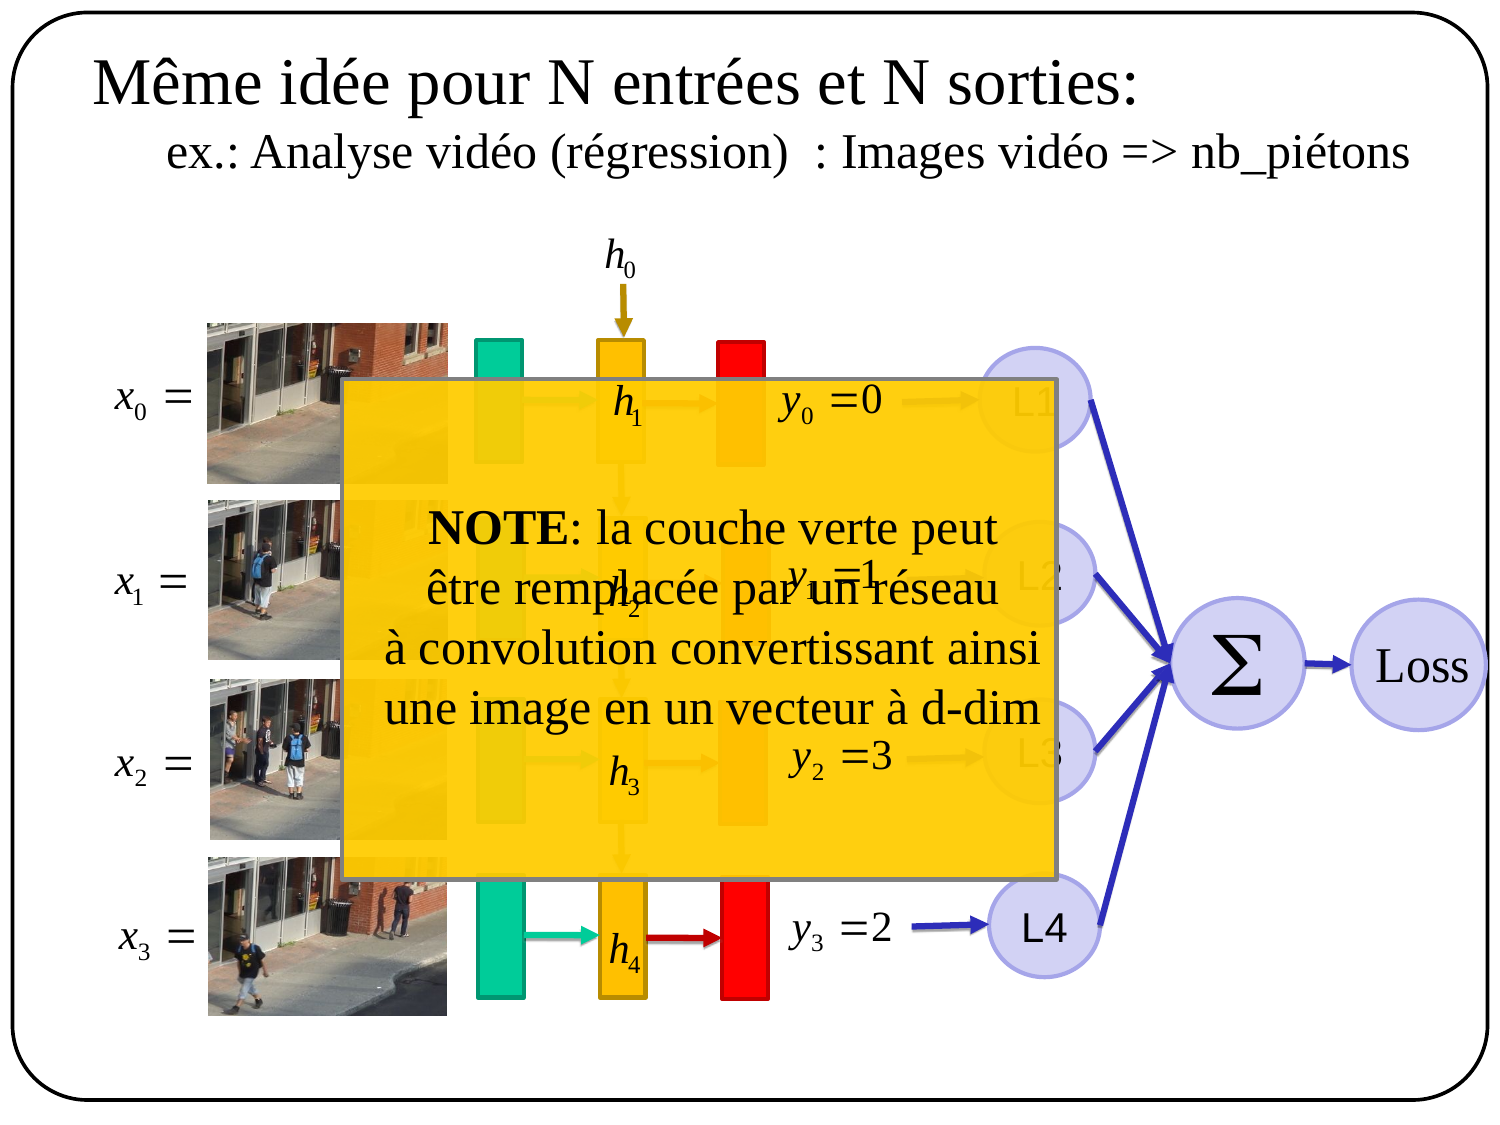

Même idée pour N entrées et N sorties:
	ex.: Analyse vidéo (régression) : Images vidéo => nb_piétons
L1
NOTE: la couche verte peut
être remplacée par un réseau
à convolution convertissant ainsi
une image en un vecteur à d-dim
L2
S
Loss
L3
L4